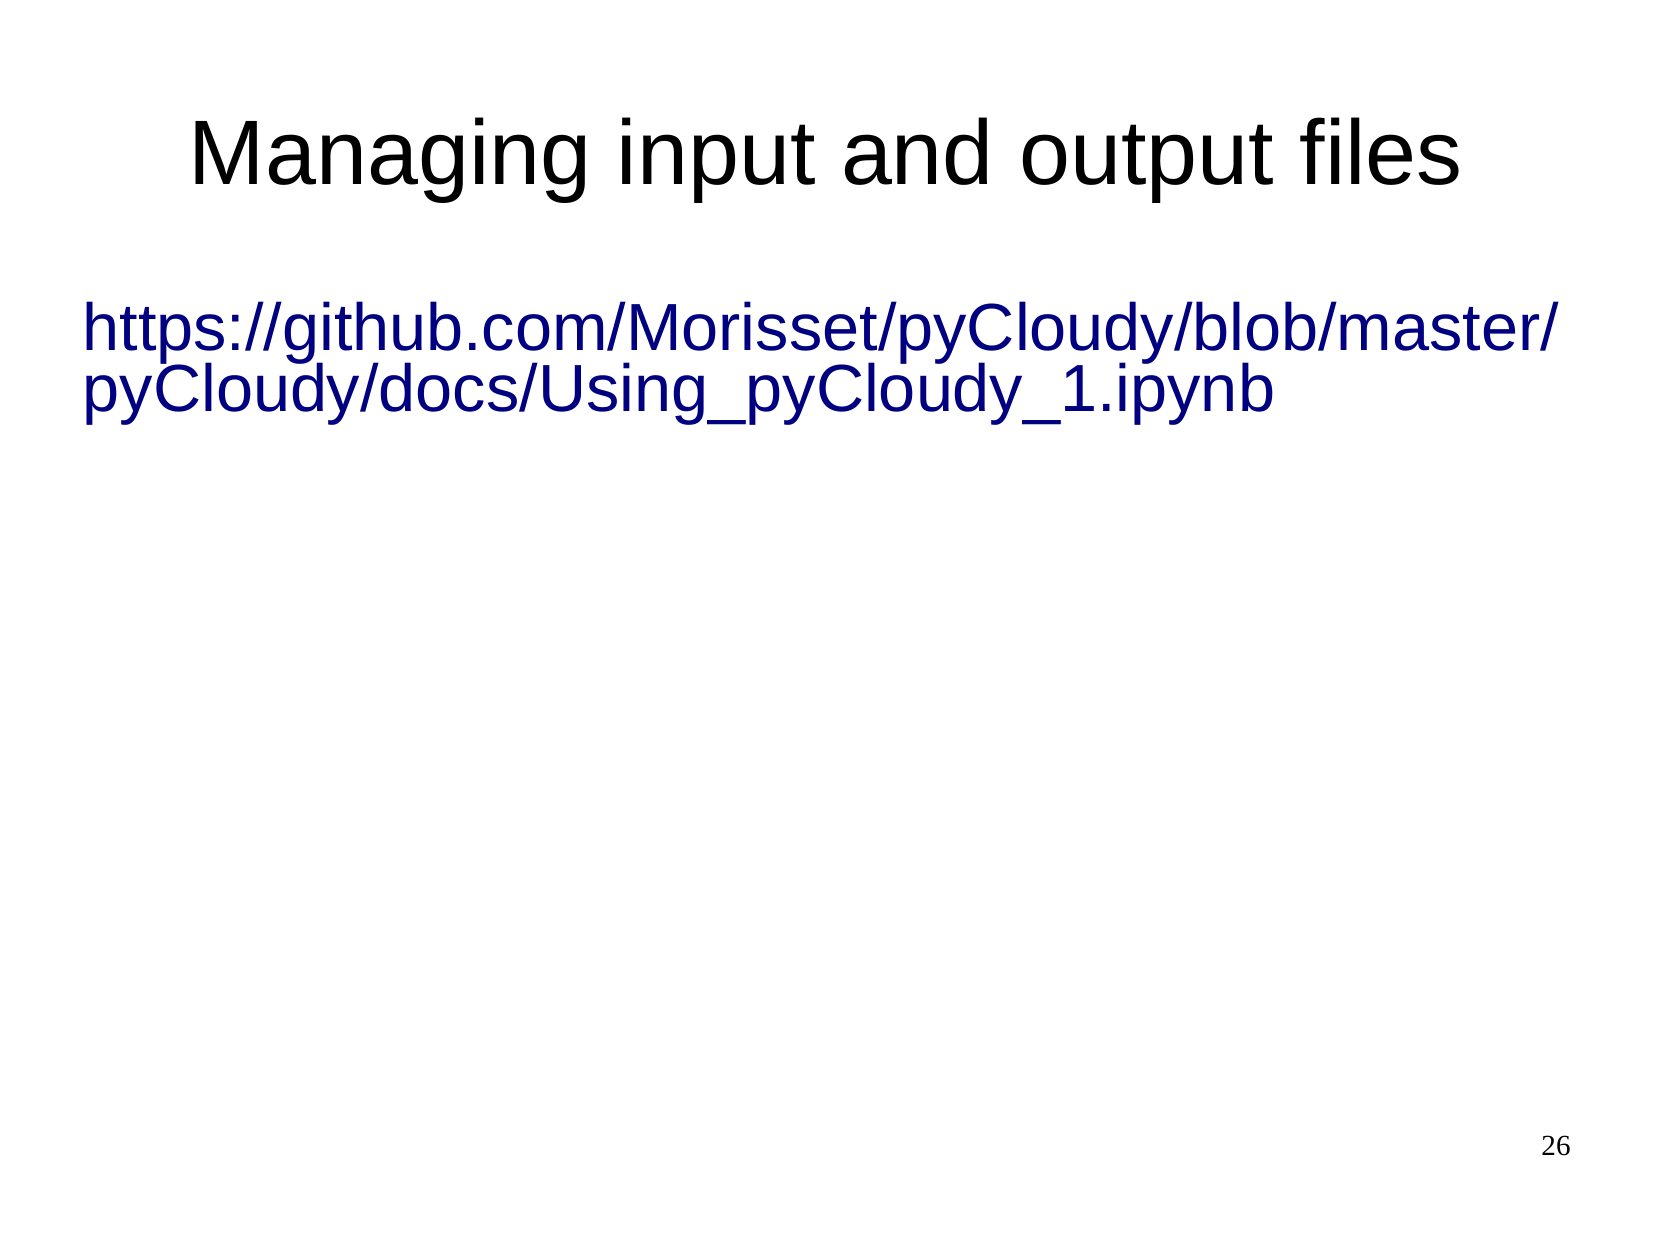

# Managing input and output files
https://github.com/Morisset/pyCloudy/blob/master/pyCloudy/docs/Using_pyCloudy_1.ipynb
26